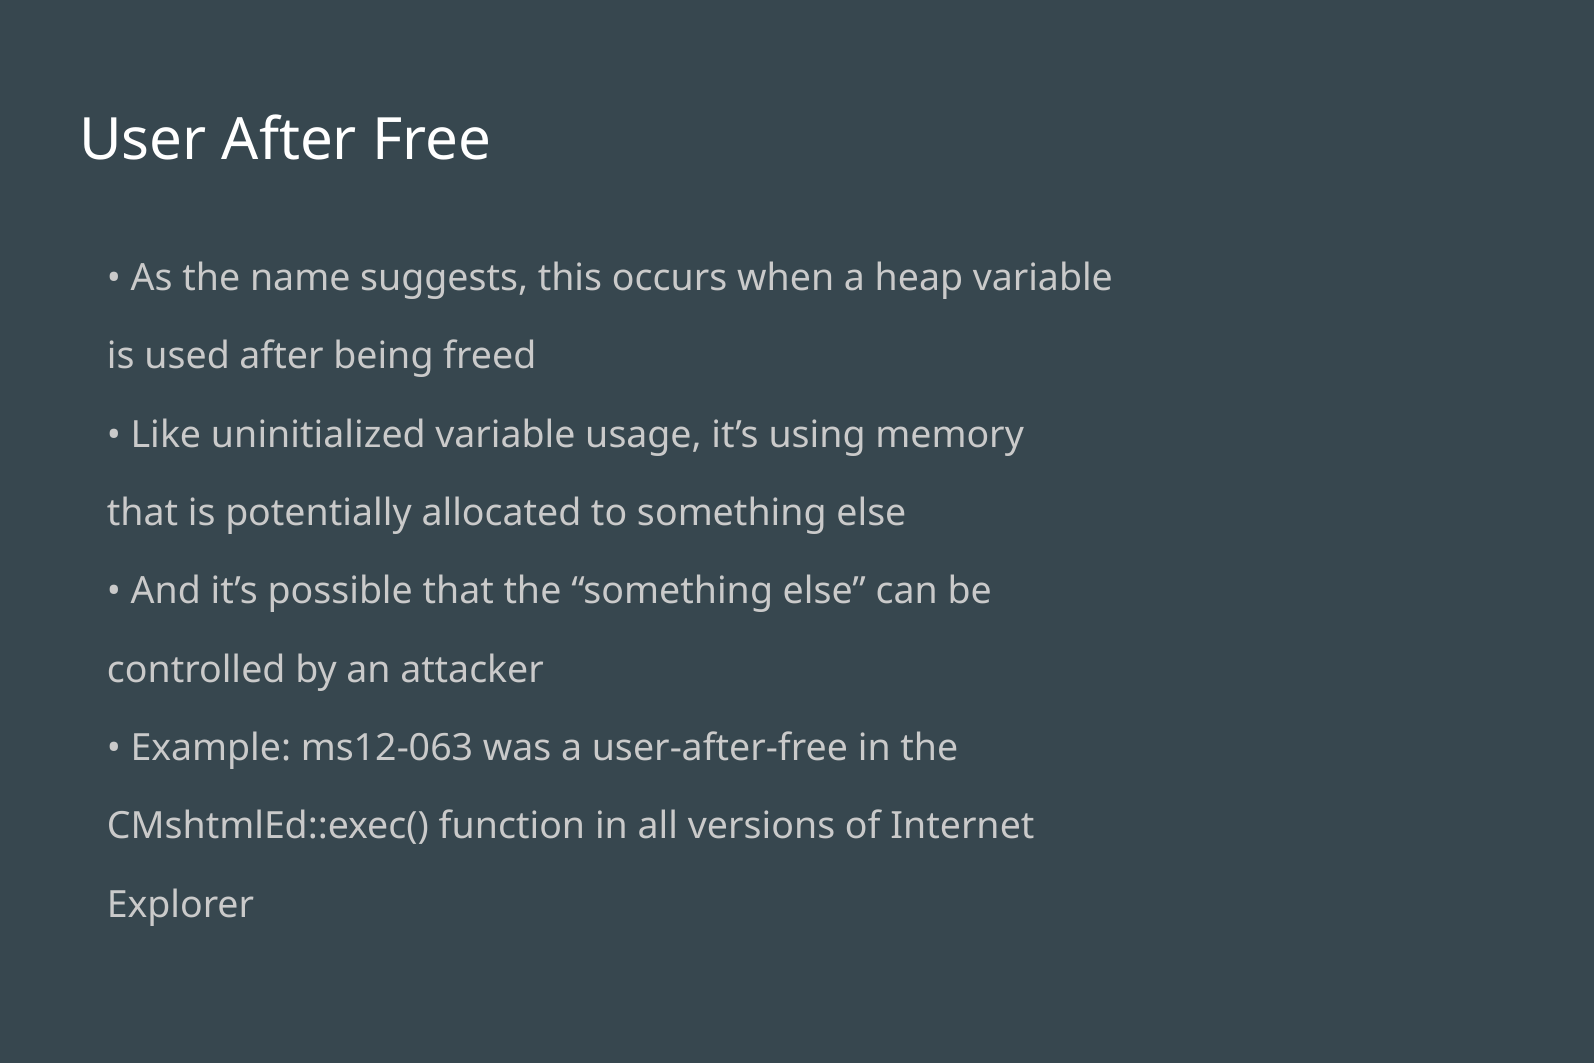

# User After Free
• As the name suggests, this occurs when a heap variable
is used after being freed
• Like uninitialized variable usage, it’s using memory
that is potentially allocated to something else
• And it’s possible that the “something else” can be
controlled by an attacker
• Example: ms12-063 was a user-after-free in the
CMshtmlEd::exec() function in all versions of Internet
Explorer